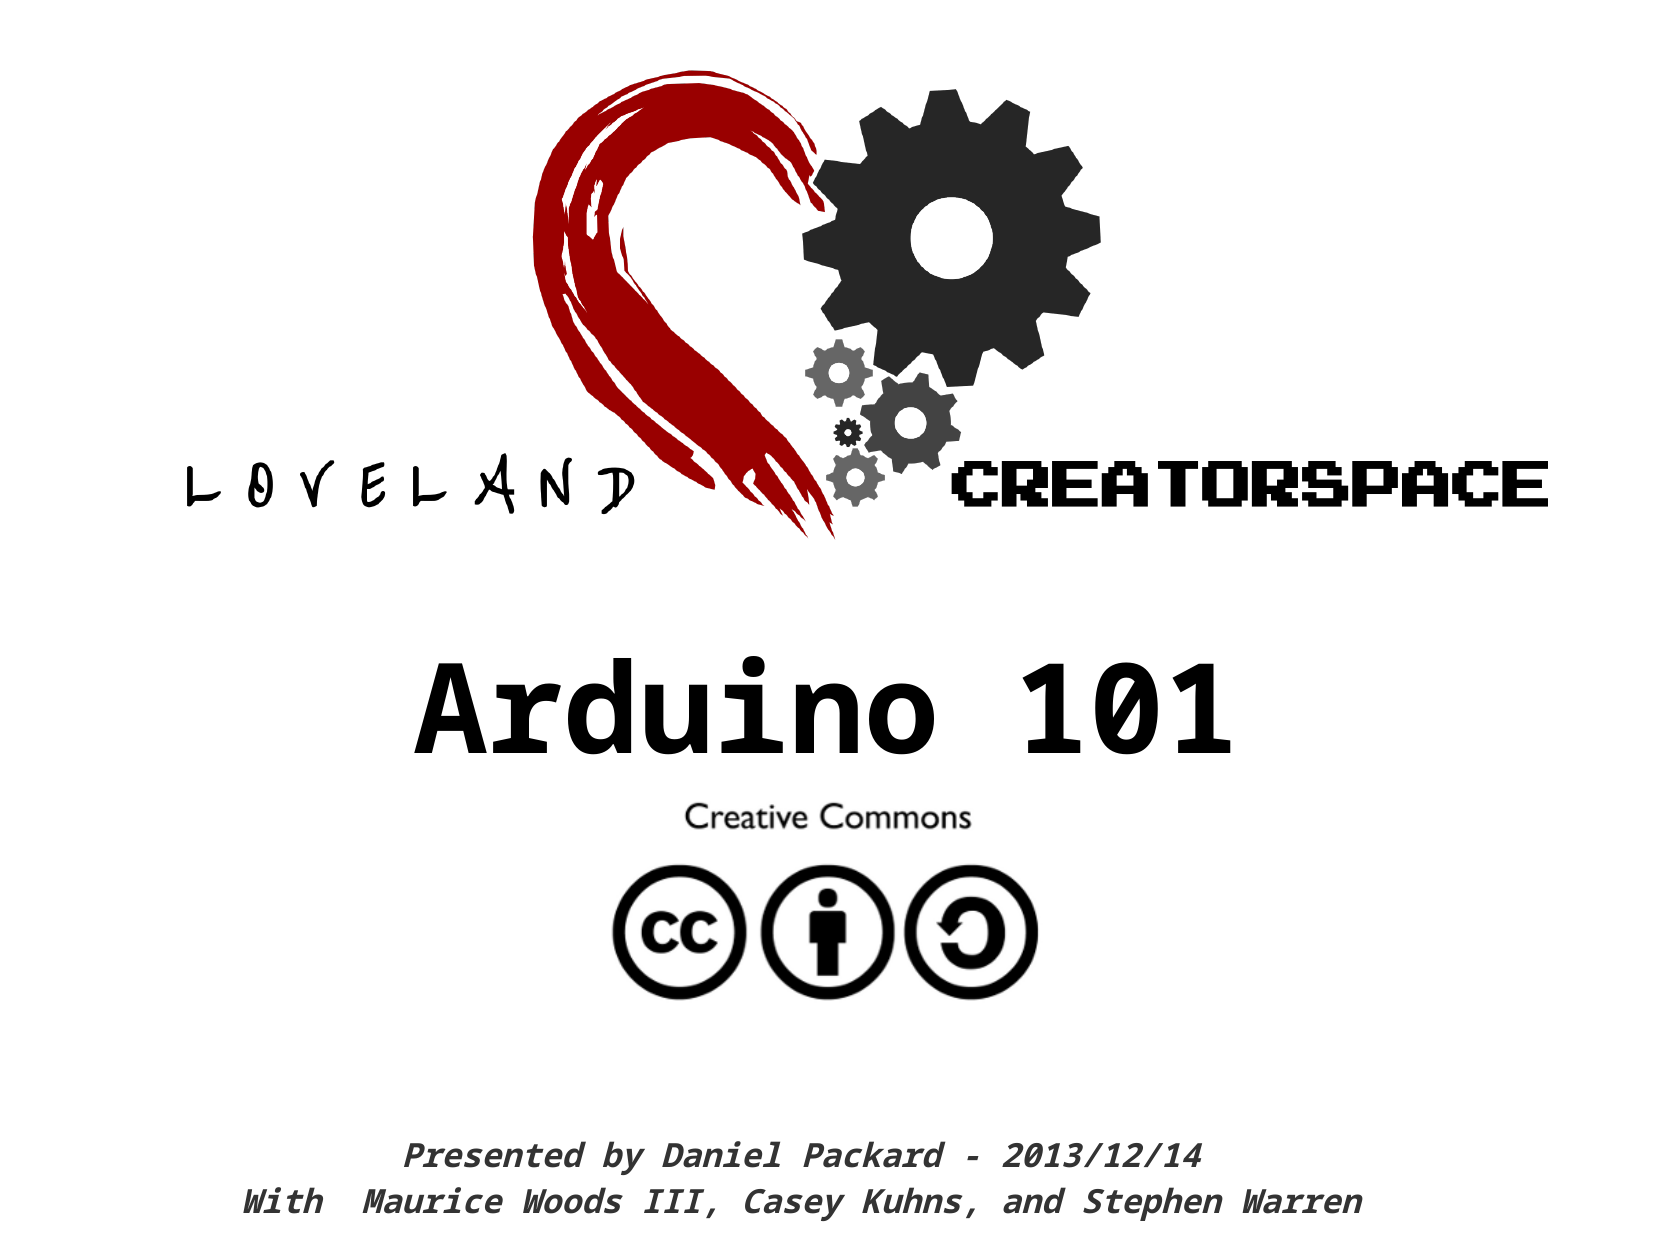

Arduino 101
Presented by Daniel Packard - 2013/12/14
With Maurice Woods III, Casey Kuhns, and Stephen Warren